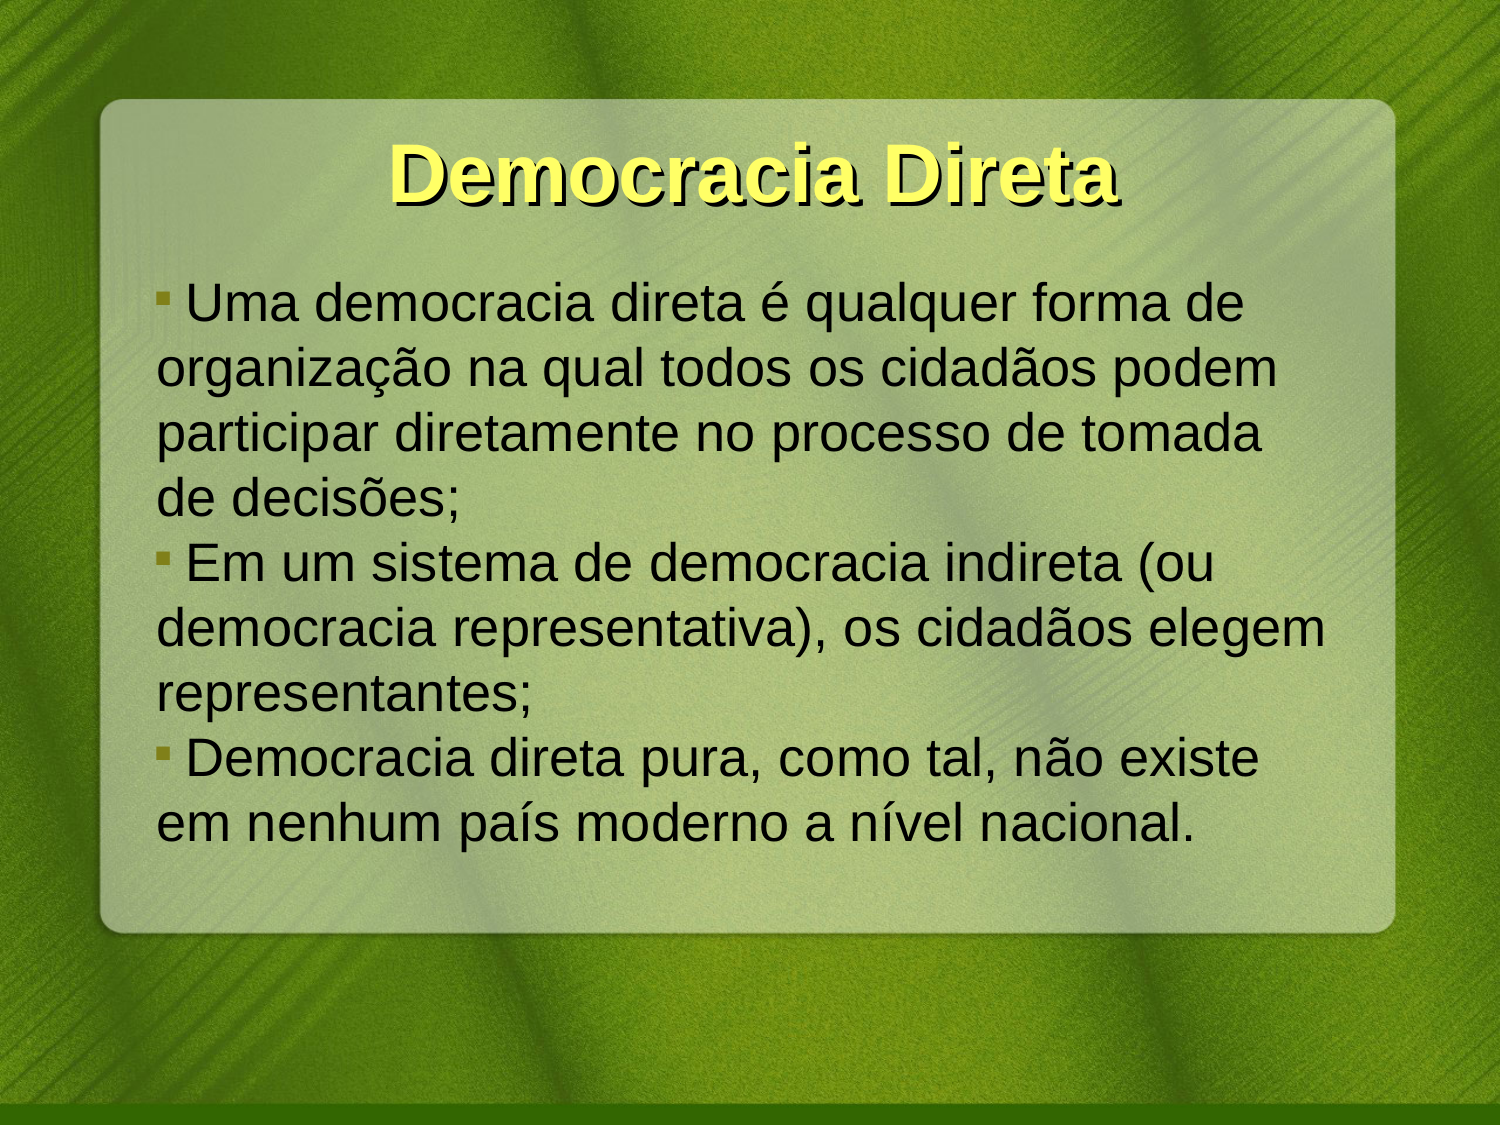

Democracia Direta
 Uma democracia direta é qualquer forma de organização na qual todos os cidadãos podem participar diretamente no processo de tomada de decisões;
 Em um sistema de democracia indireta (ou democracia representativa), os cidadãos elegem representantes;
 Democracia direta pura, como tal, não existe em nenhum país moderno a nível nacional.